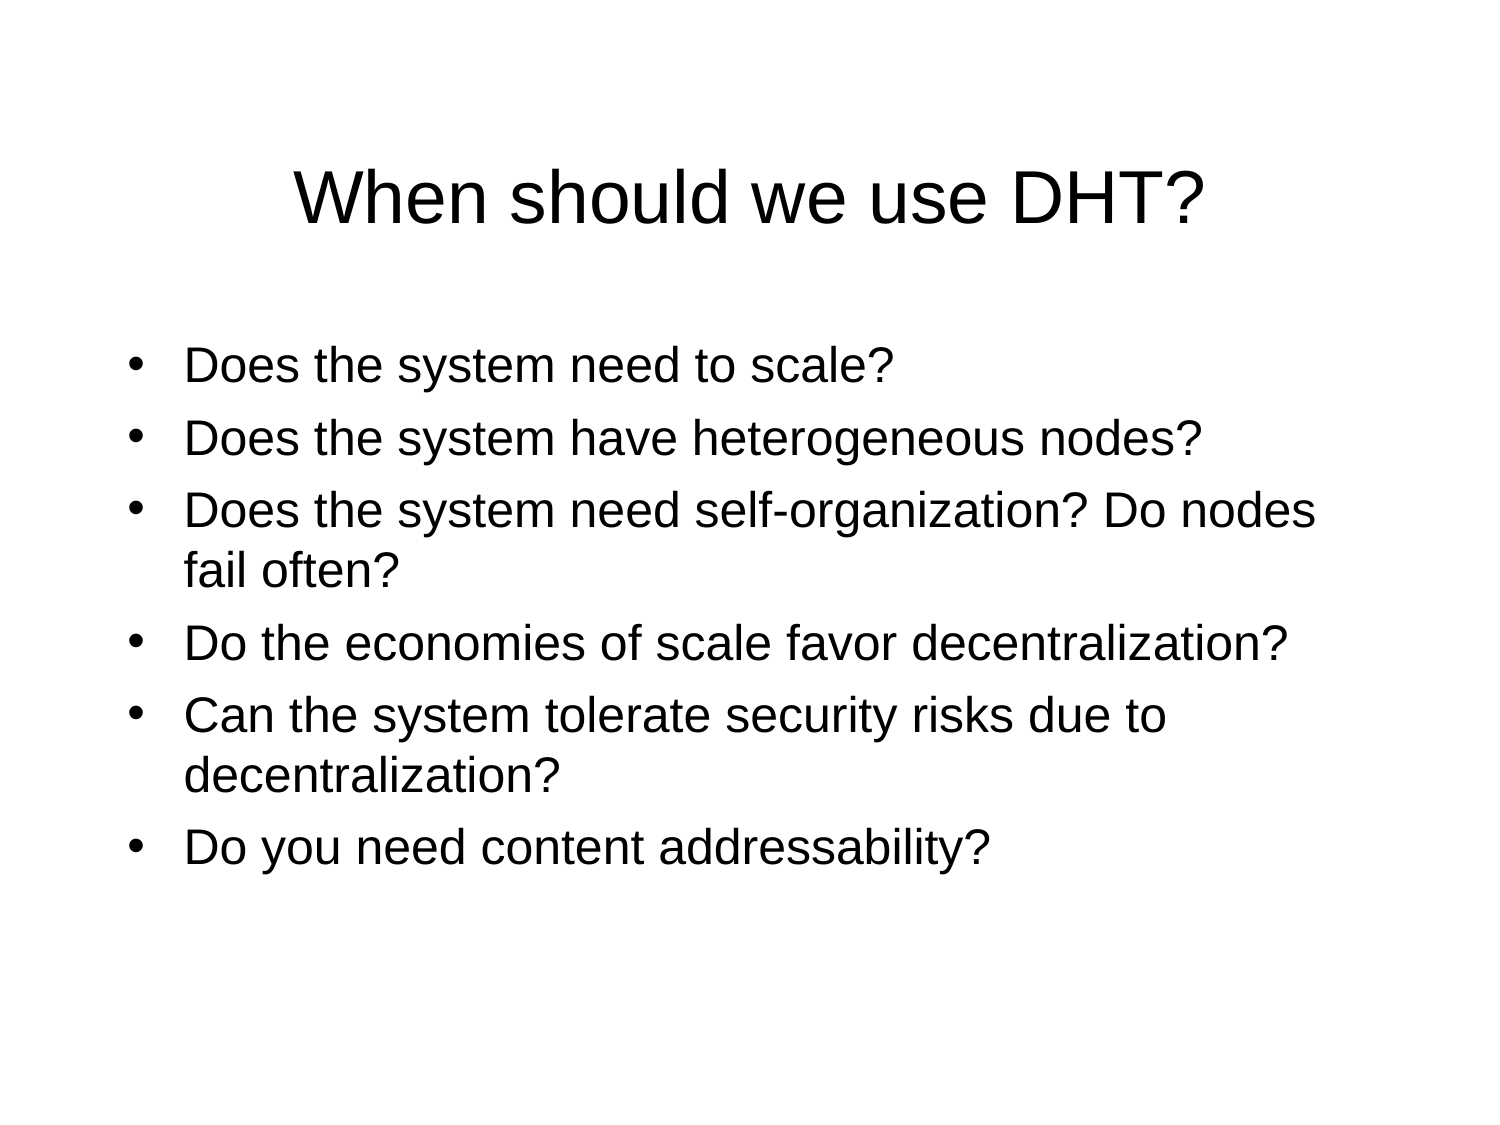

# When should we use DHT?
Does the system need to scale?
Does the system have heterogeneous nodes?
Does the system need self-organization? Do nodes fail often?
Do the economies of scale favor decentralization?
Can the system tolerate security risks due to decentralization?
Do you need content addressability?